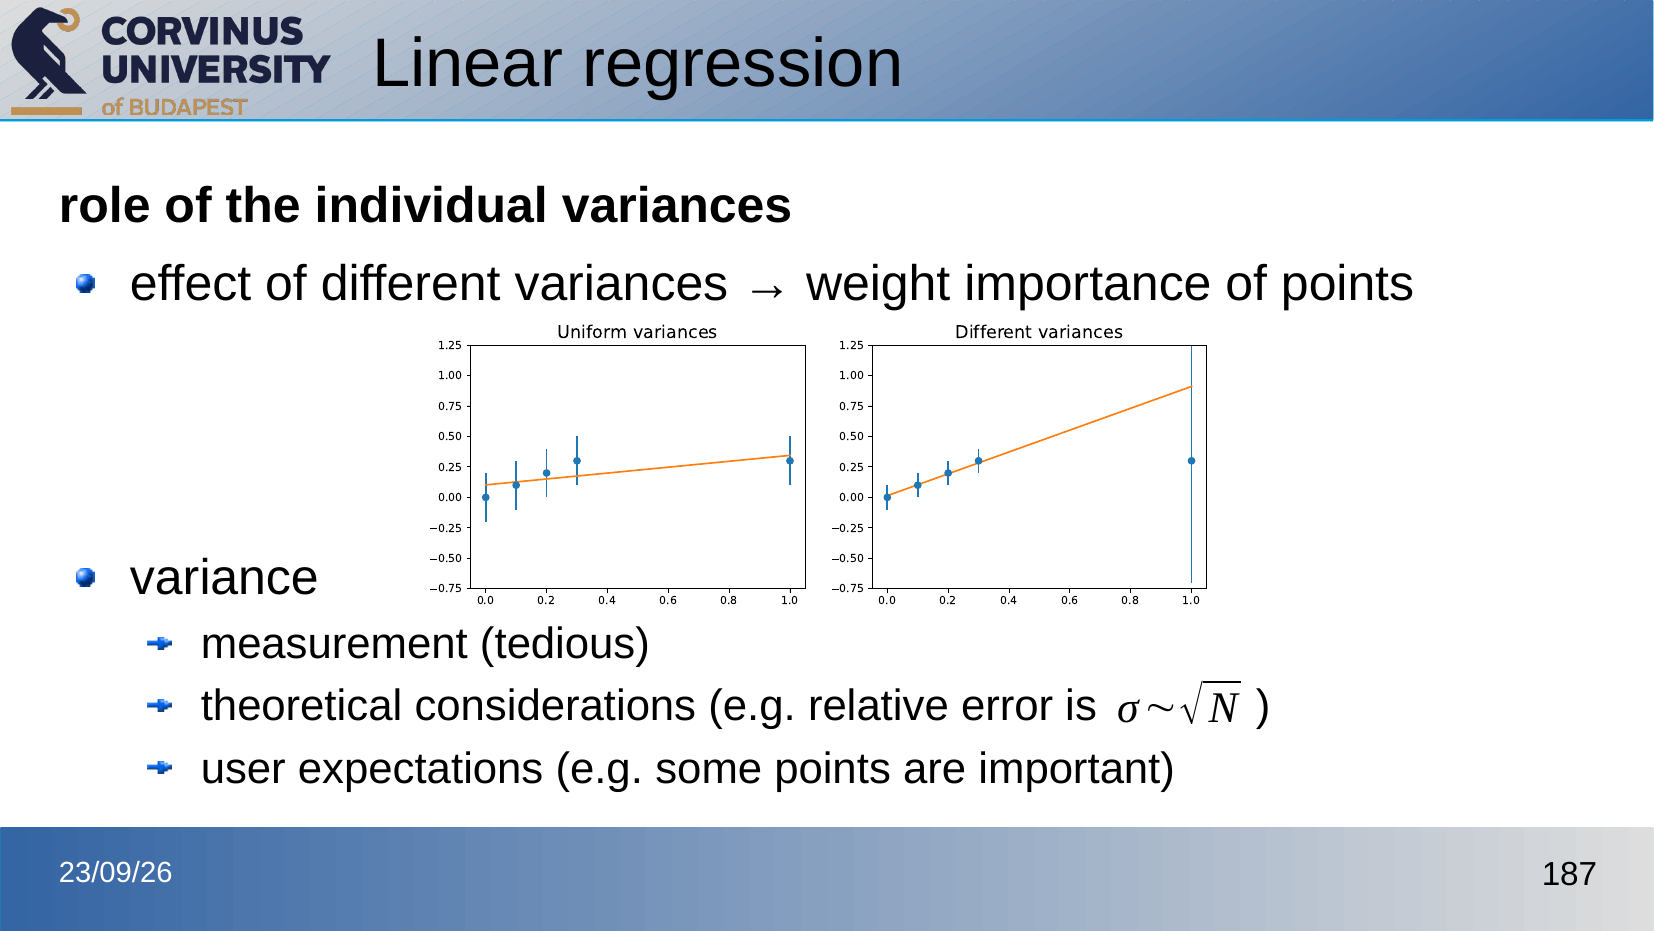

# Linear regression
role of the individual variances
effect of different variances → weight importance of points
variance
measurement (tedious)
theoretical considerations (e.g. relative error is )
user expectations (e.g. some points are important)